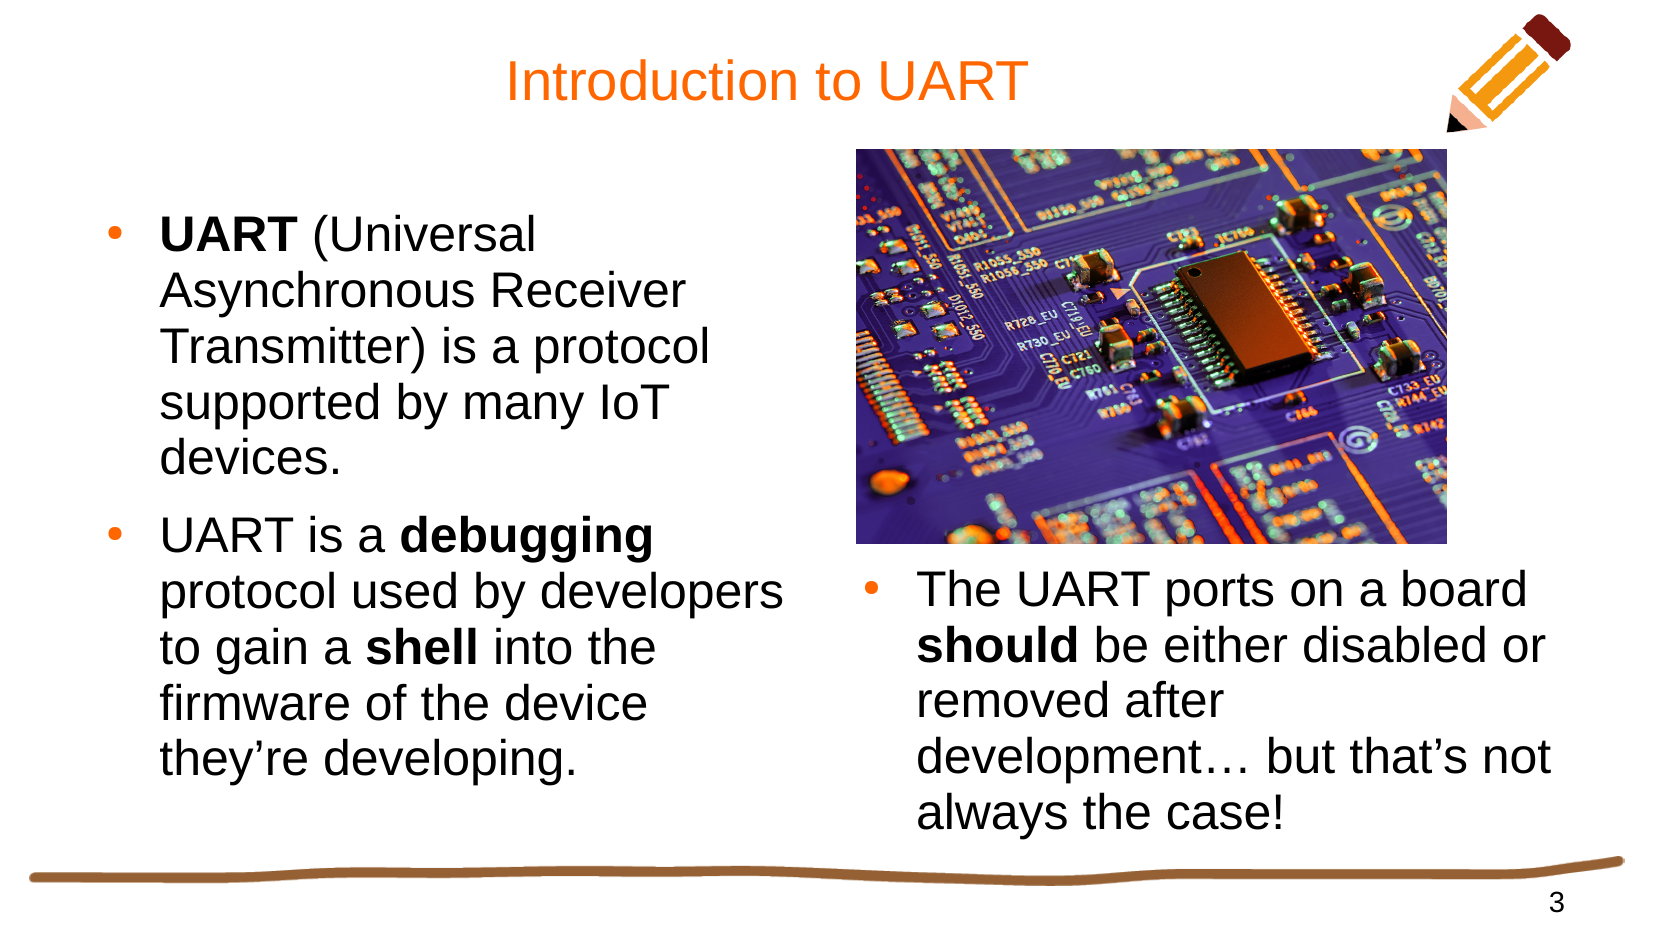

# Introduction to UART
UART (Universal Asynchronous Receiver Transmitter) is a protocol supported by many IoT devices.
UART is a debugging protocol used by developers to gain a shell into the firmware of the device they’re developing.
The UART ports on a board should be either disabled or removed after development… but that’s not always the case!
3